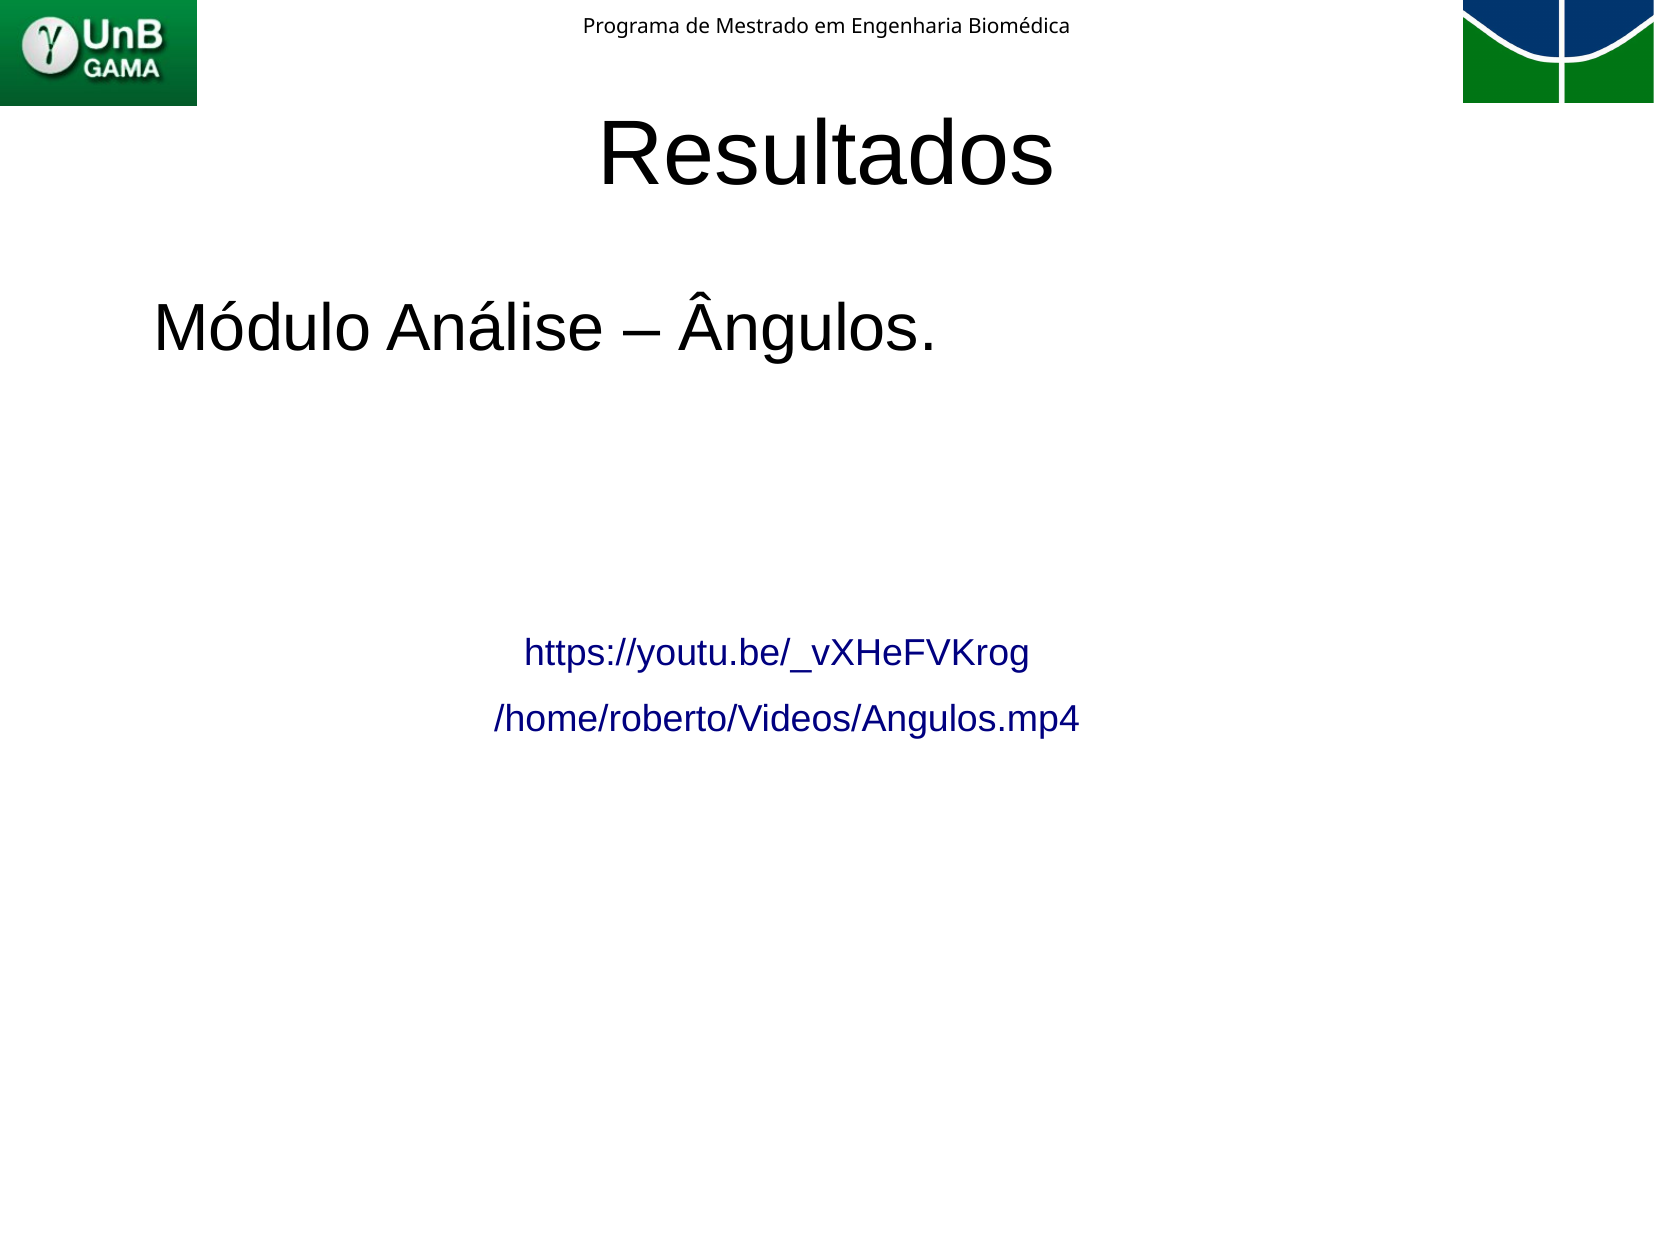

# Resultados
Módulo Análise – Ângulos.
https://youtu.be/_vXHeFVKrog
/home/roberto/Videos/Angulos.mp4